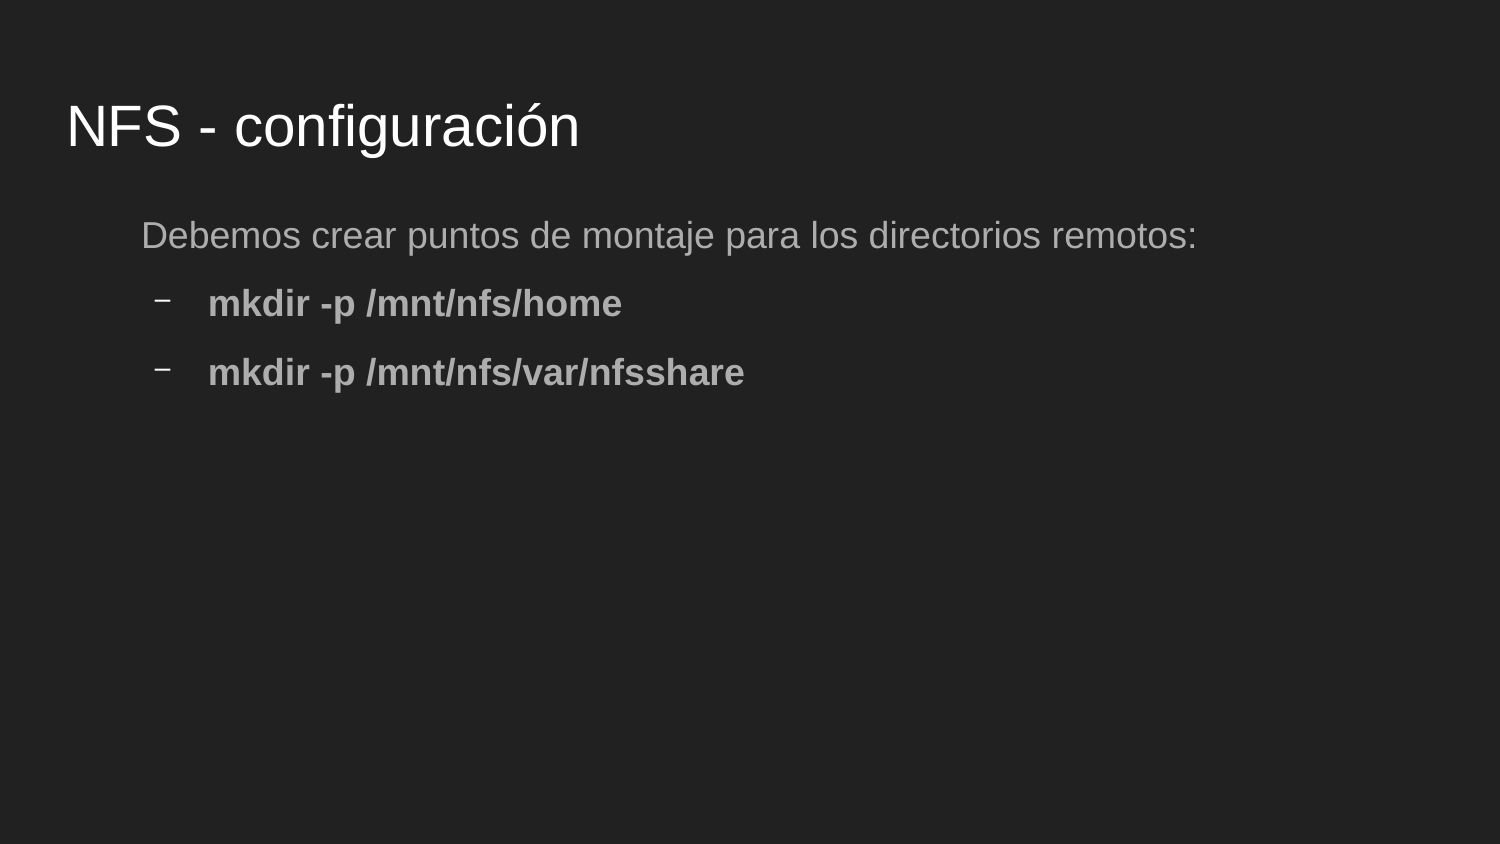

# NFS - configuración
Debemos crear puntos de montaje para los directorios remotos:
mkdir -p /mnt/nfs/home
mkdir -p /mnt/nfs/var/nfsshare